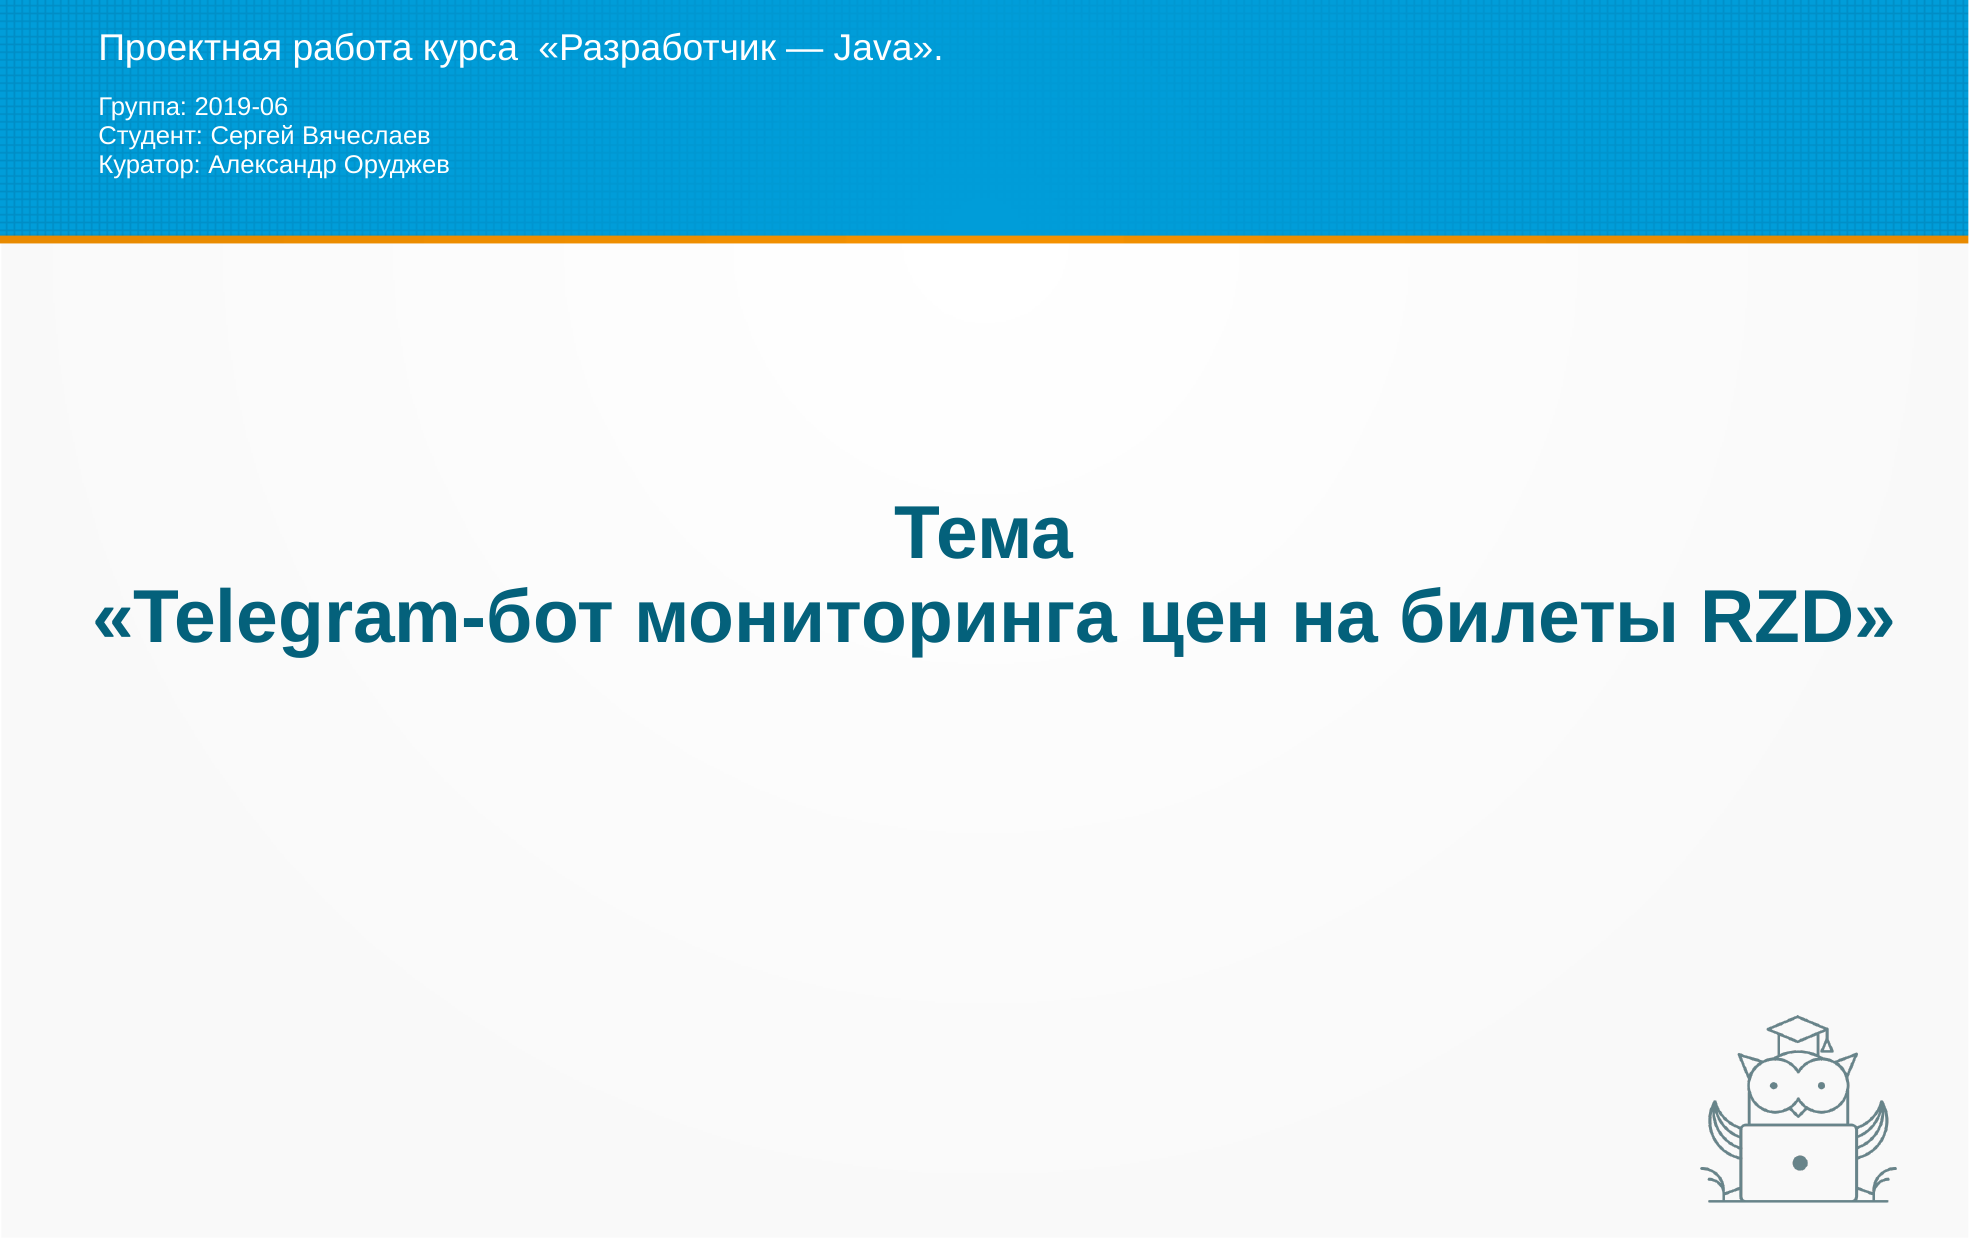

# Проектная работа курса «Разработчик — Java». Группа: 2019-06 Студент: Сергей Вячеслаев Куратор: Александр Оруджев
Тема
 «Telegram-бот мониторинга цен на билеты RZD»